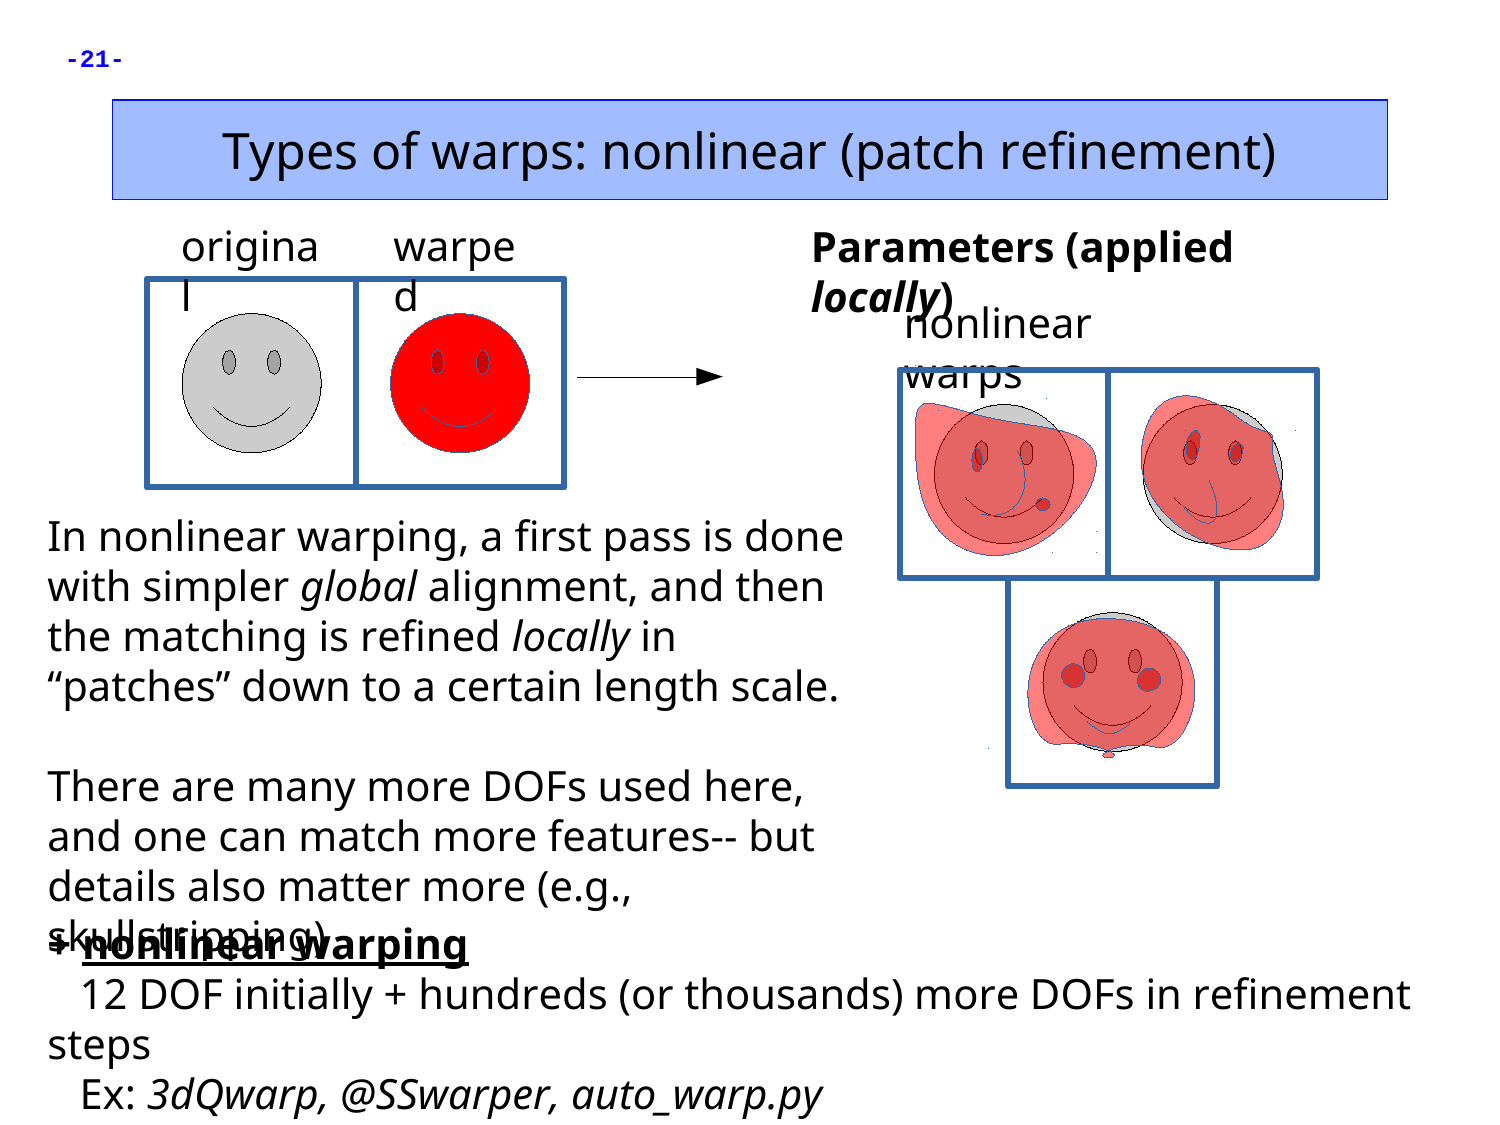

Types of warps: nonlinear (patch refinement)
original
warped
Parameters (applied locally)
nonlinear warps
In nonlinear warping, a first pass is done
with simpler global alignment, and then the matching is refined locally in “patches” down to a certain length scale.
There are many more DOFs used here, and one can match more features-- but details also matter more (e.g., skullstripping)
+ nonlinear warping
 12 DOF initially + hundreds (or thousands) more DOFs in refinement steps
 Ex: 3dQwarp, @SSwarper, auto_warp.py